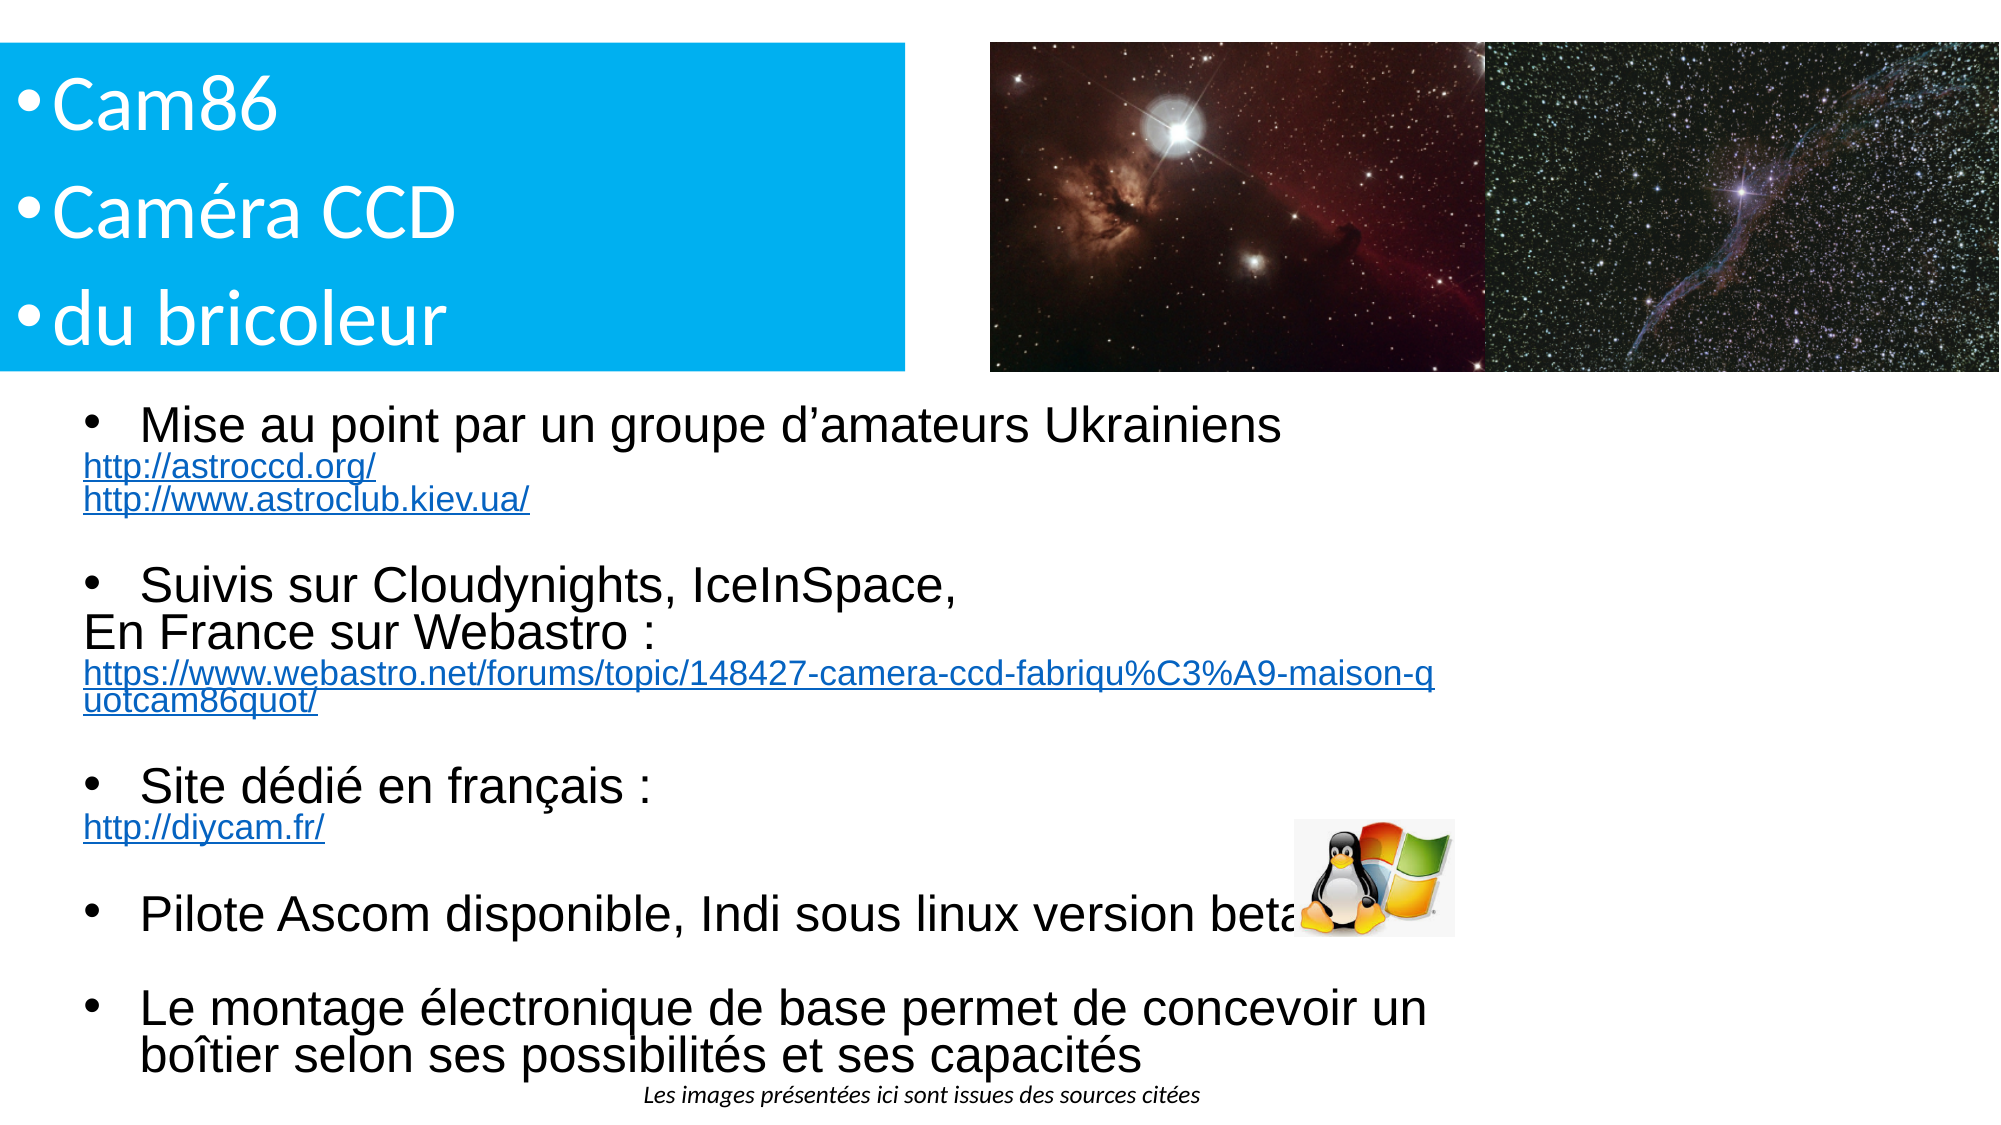

# Cam86
Caméra CCD
du bricoleur
Mise au point par un groupe d’amateurs Ukrainiens
http://astroccd.org/
http://www.astroclub.kiev.ua/
Suivis sur Cloudynights, IceInSpace,
En France sur Webastro :
https://www.webastro.net/forums/topic/148427-camera-ccd-fabriqu%C3%A9-maison-quotcam86quot/
Site dédié en français :
http://diycam.fr/
Pilote Ascom disponible, Indi sous linux version beta.
Le montage électronique de base permet de concevoir un boîtier selon ses possibilités et ses capacités
Les images présentées ici sont issues des sources citées